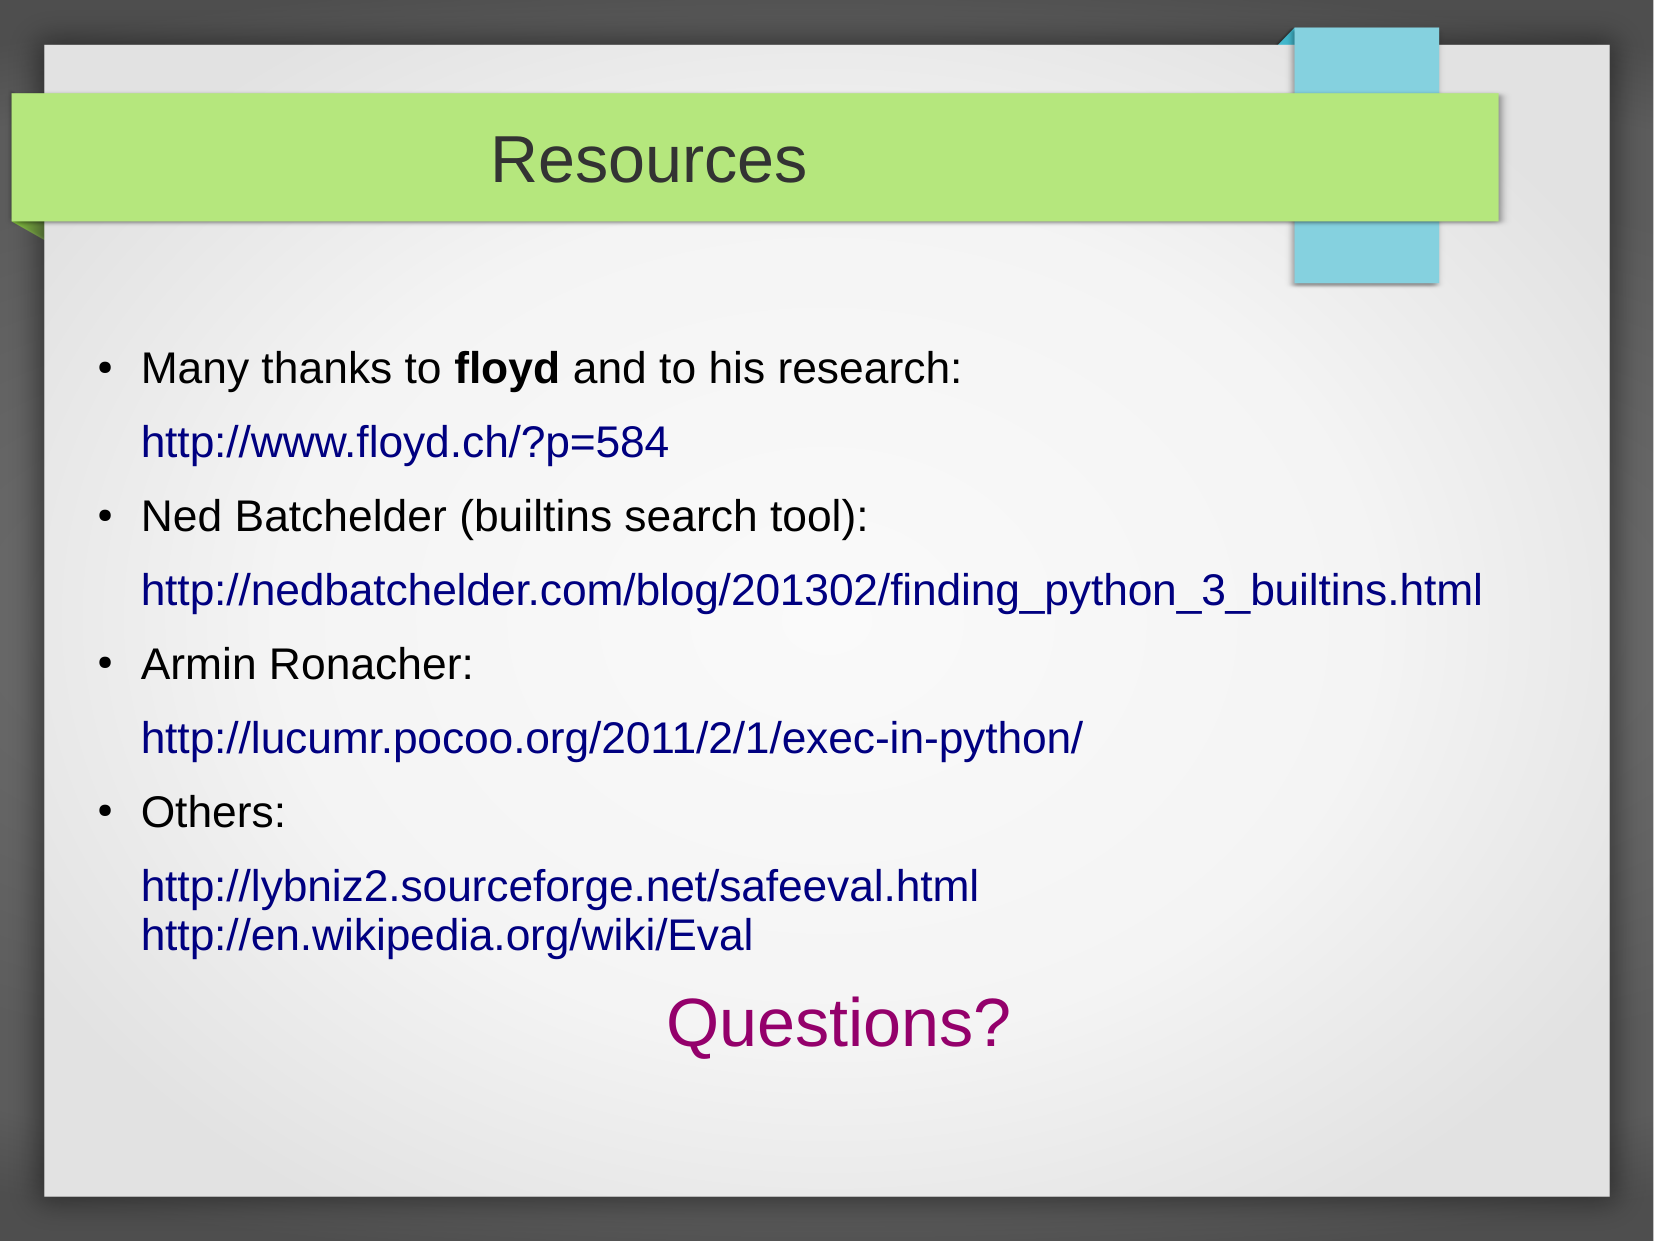

# Resources
Many thanks to floyd and to his research:
http://www.floyd.ch/?p=584
Ned Batchelder (builtins search tool):
http://nedbatchelder.com/blog/201302/finding_python_3_builtins.html
Armin Ronacher:
http://lucumr.pocoo.org/2011/2/1/exec-in-python/
Others:
http://lybniz2.sourceforge.net/safeeval.htmlhttp://en.wikipedia.org/wiki/Eval
Questions?